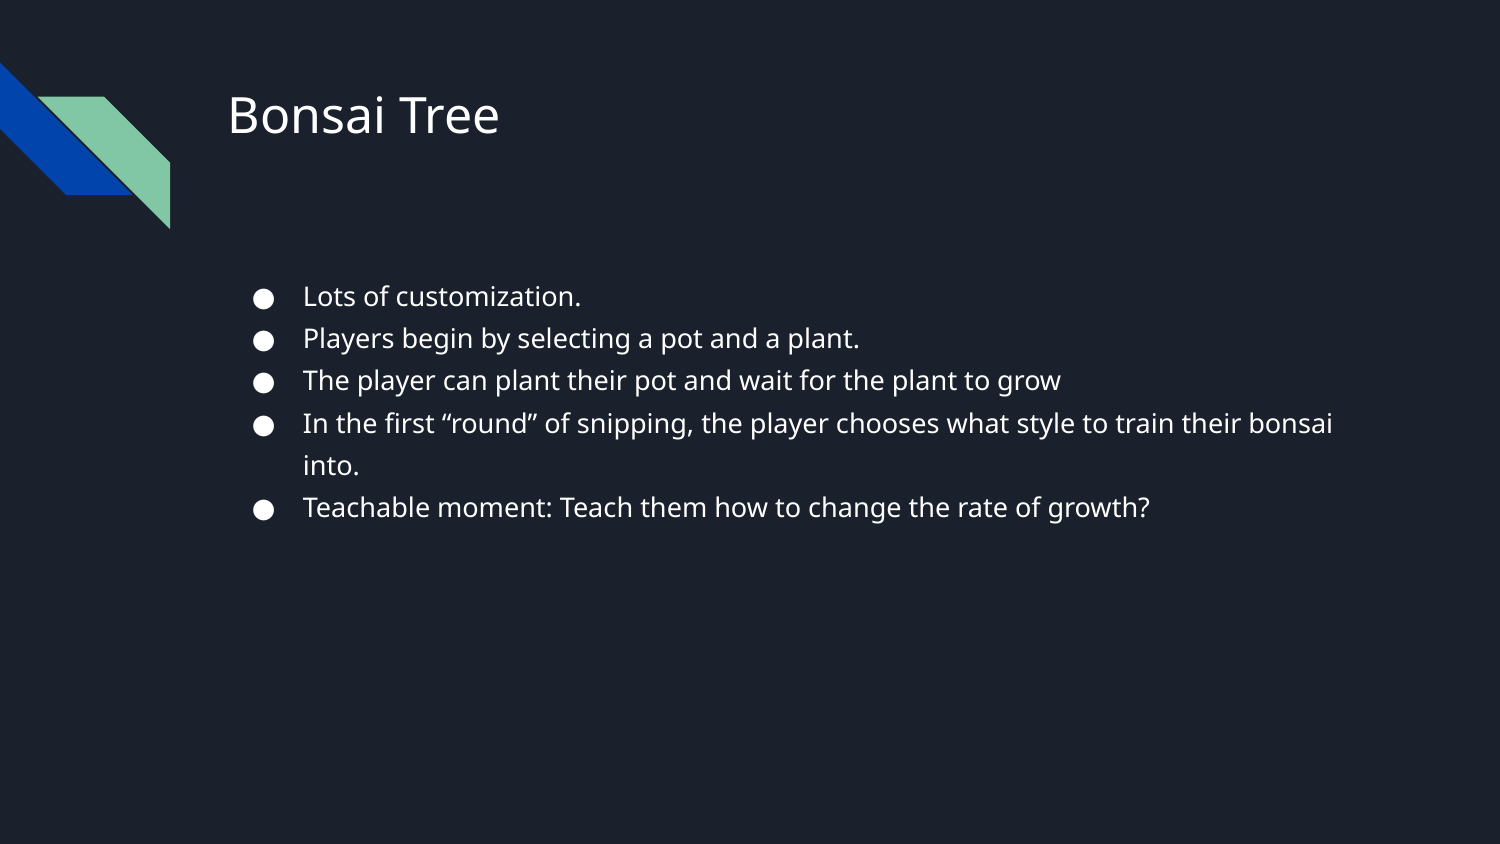

# Bonsai Tree
Lots of customization.
Players begin by selecting a pot and a plant.
The player can plant their pot and wait for the plant to grow
In the first “round” of snipping, the player chooses what style to train their bonsai into.
Teachable moment: Teach them how to change the rate of growth?